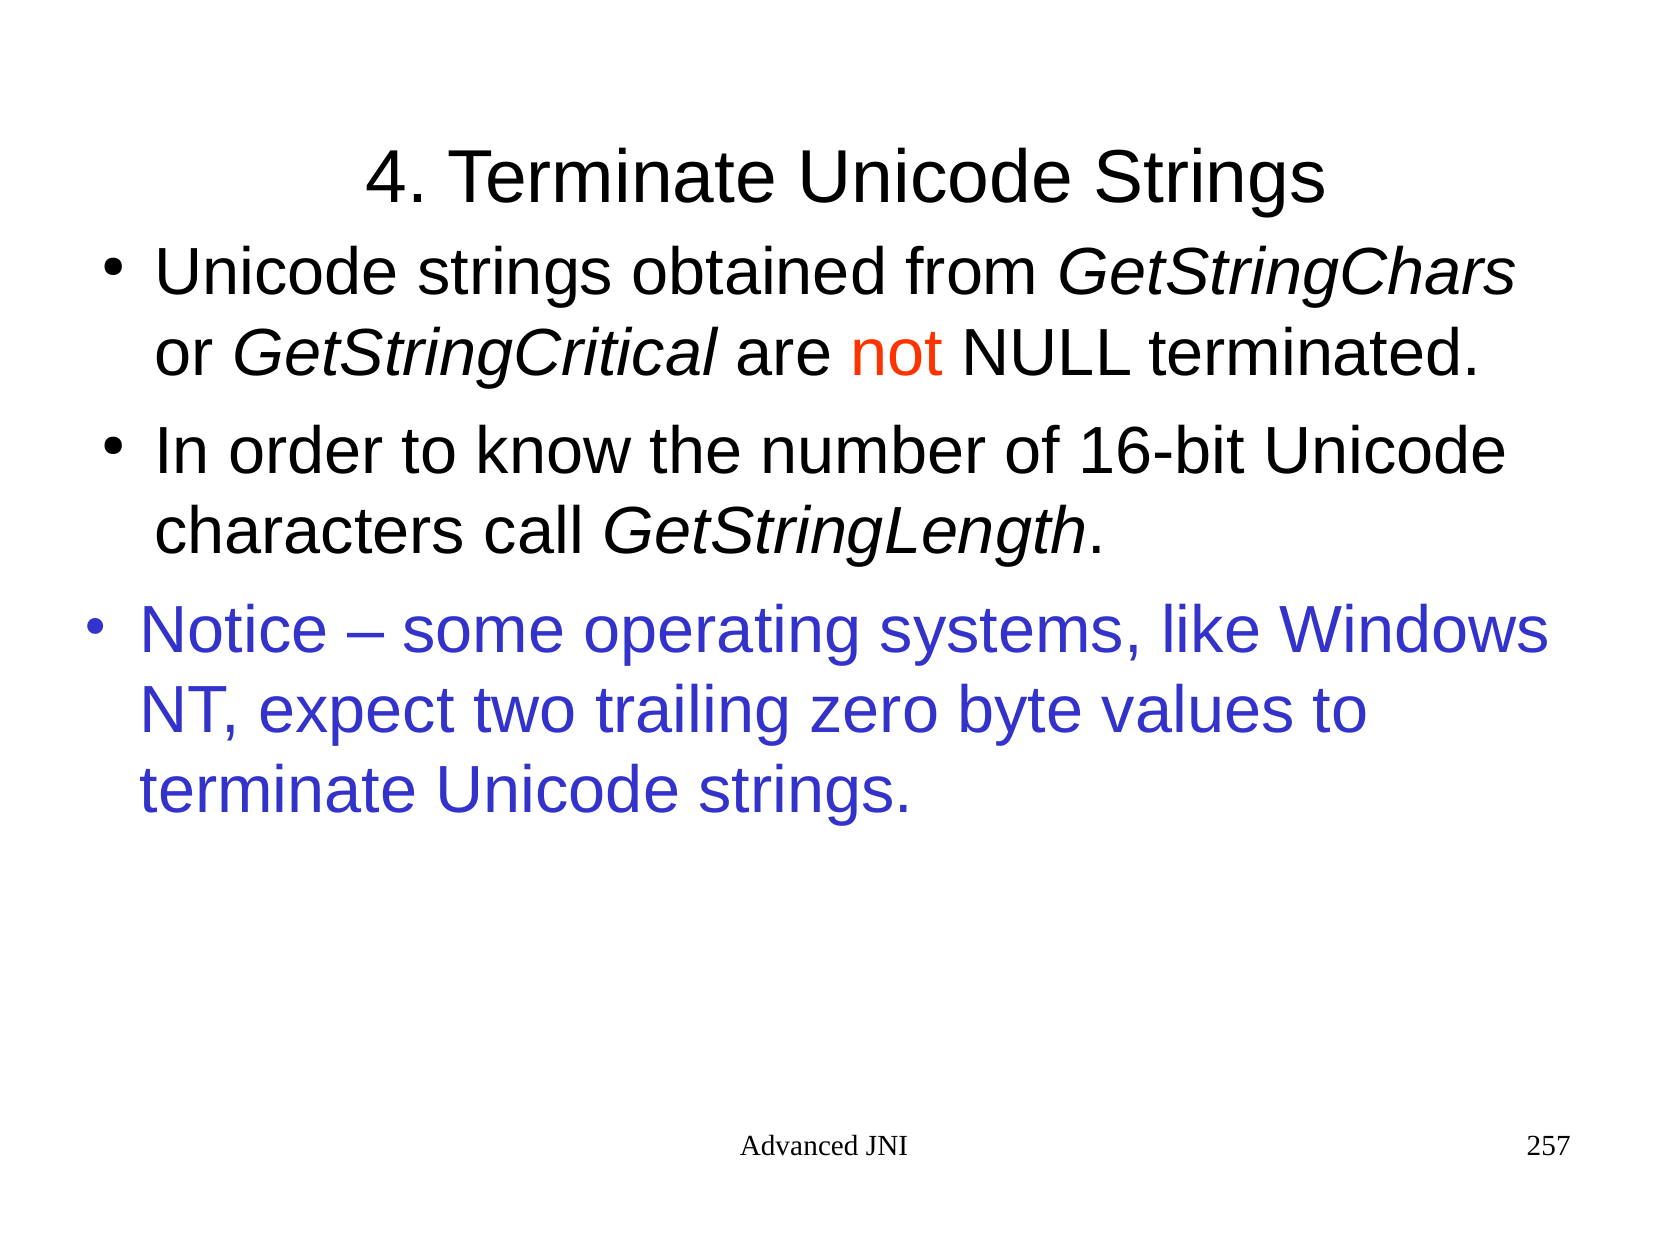

# 4. Terminate Unicode Strings
Unicode strings obtained from GetStringChars or GetStringCritical are not NULL terminated.
In order to know the number of 16-bit Unicode characters call GetStringLength.
Notice – some operating systems, like Windows NT, expect two trailing zero byte values to terminate Unicode strings.
Advanced JNI
257